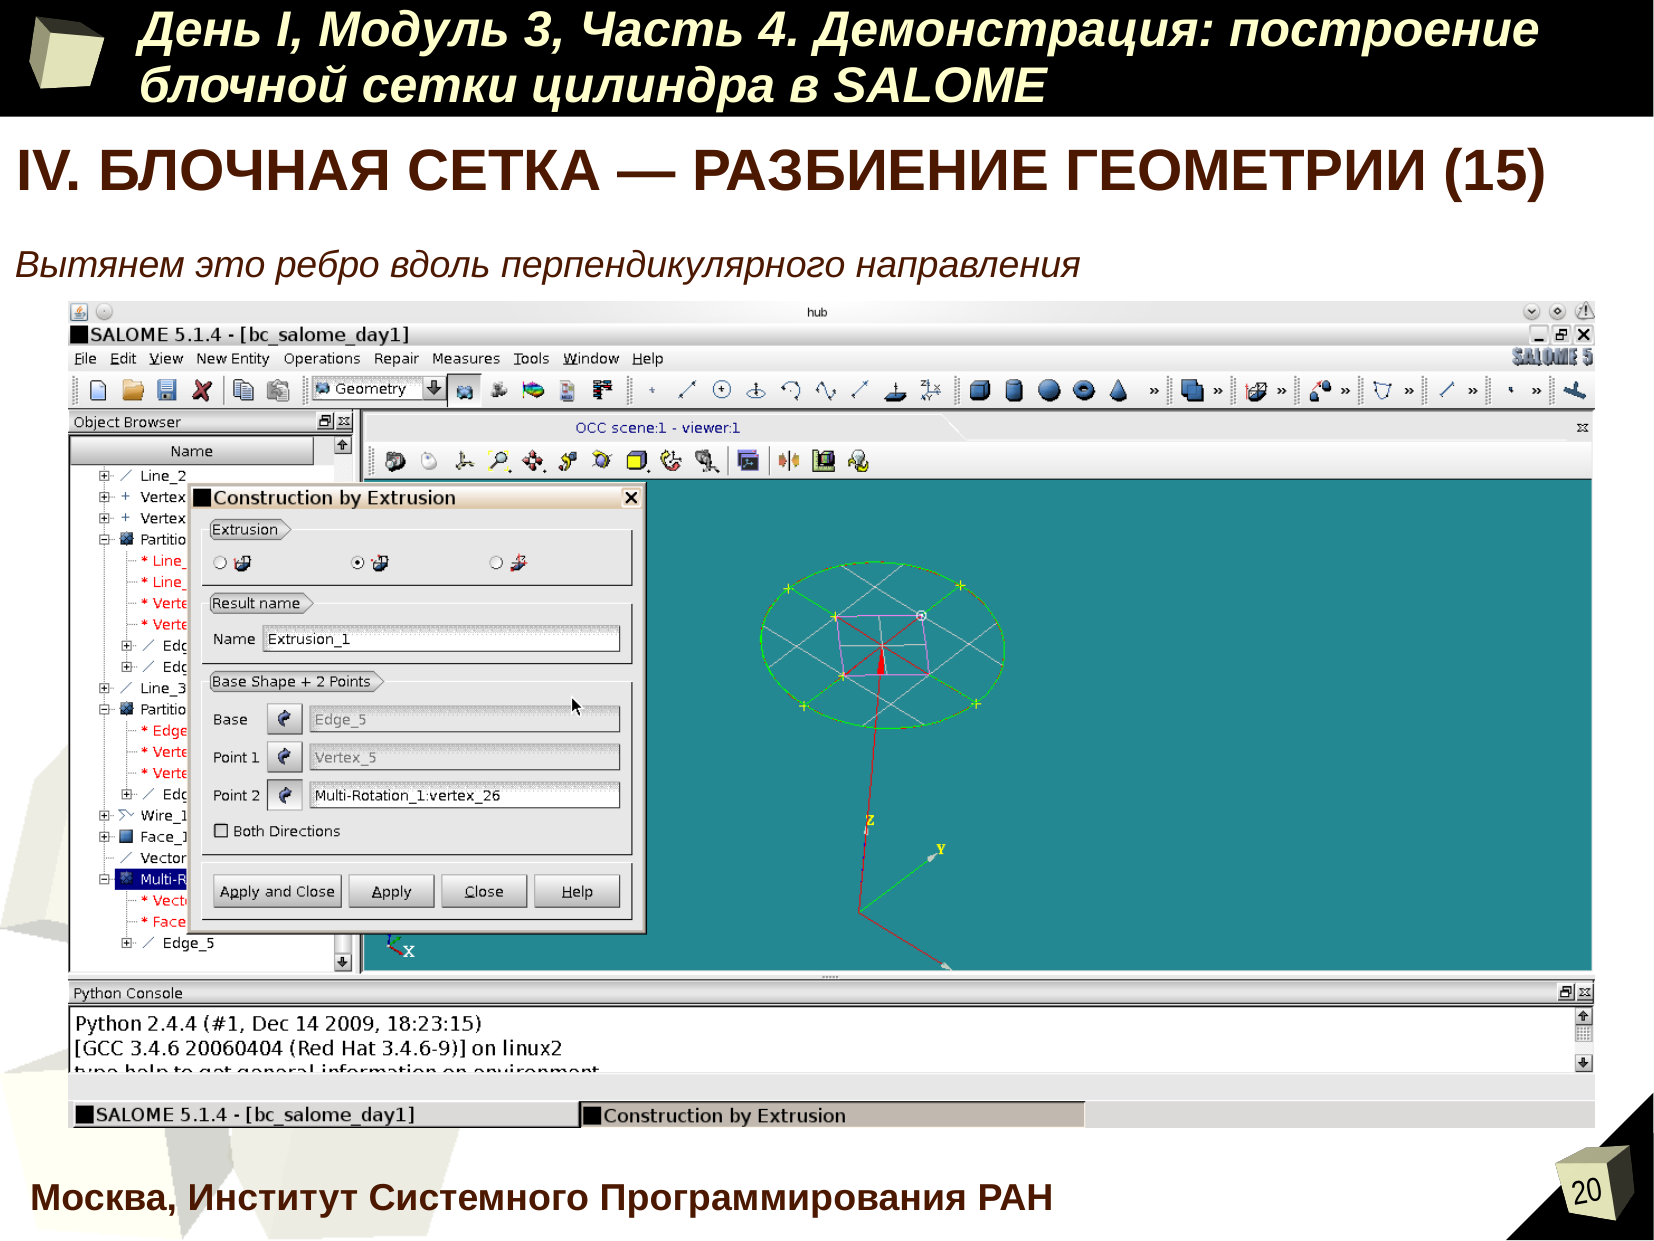

IV. БЛОЧНАЯ СЕТКА — РАЗБИЕНИЕ ГЕОМЕТРИИ (15)
Вытянем это ребро вдоль перпендикулярного направления